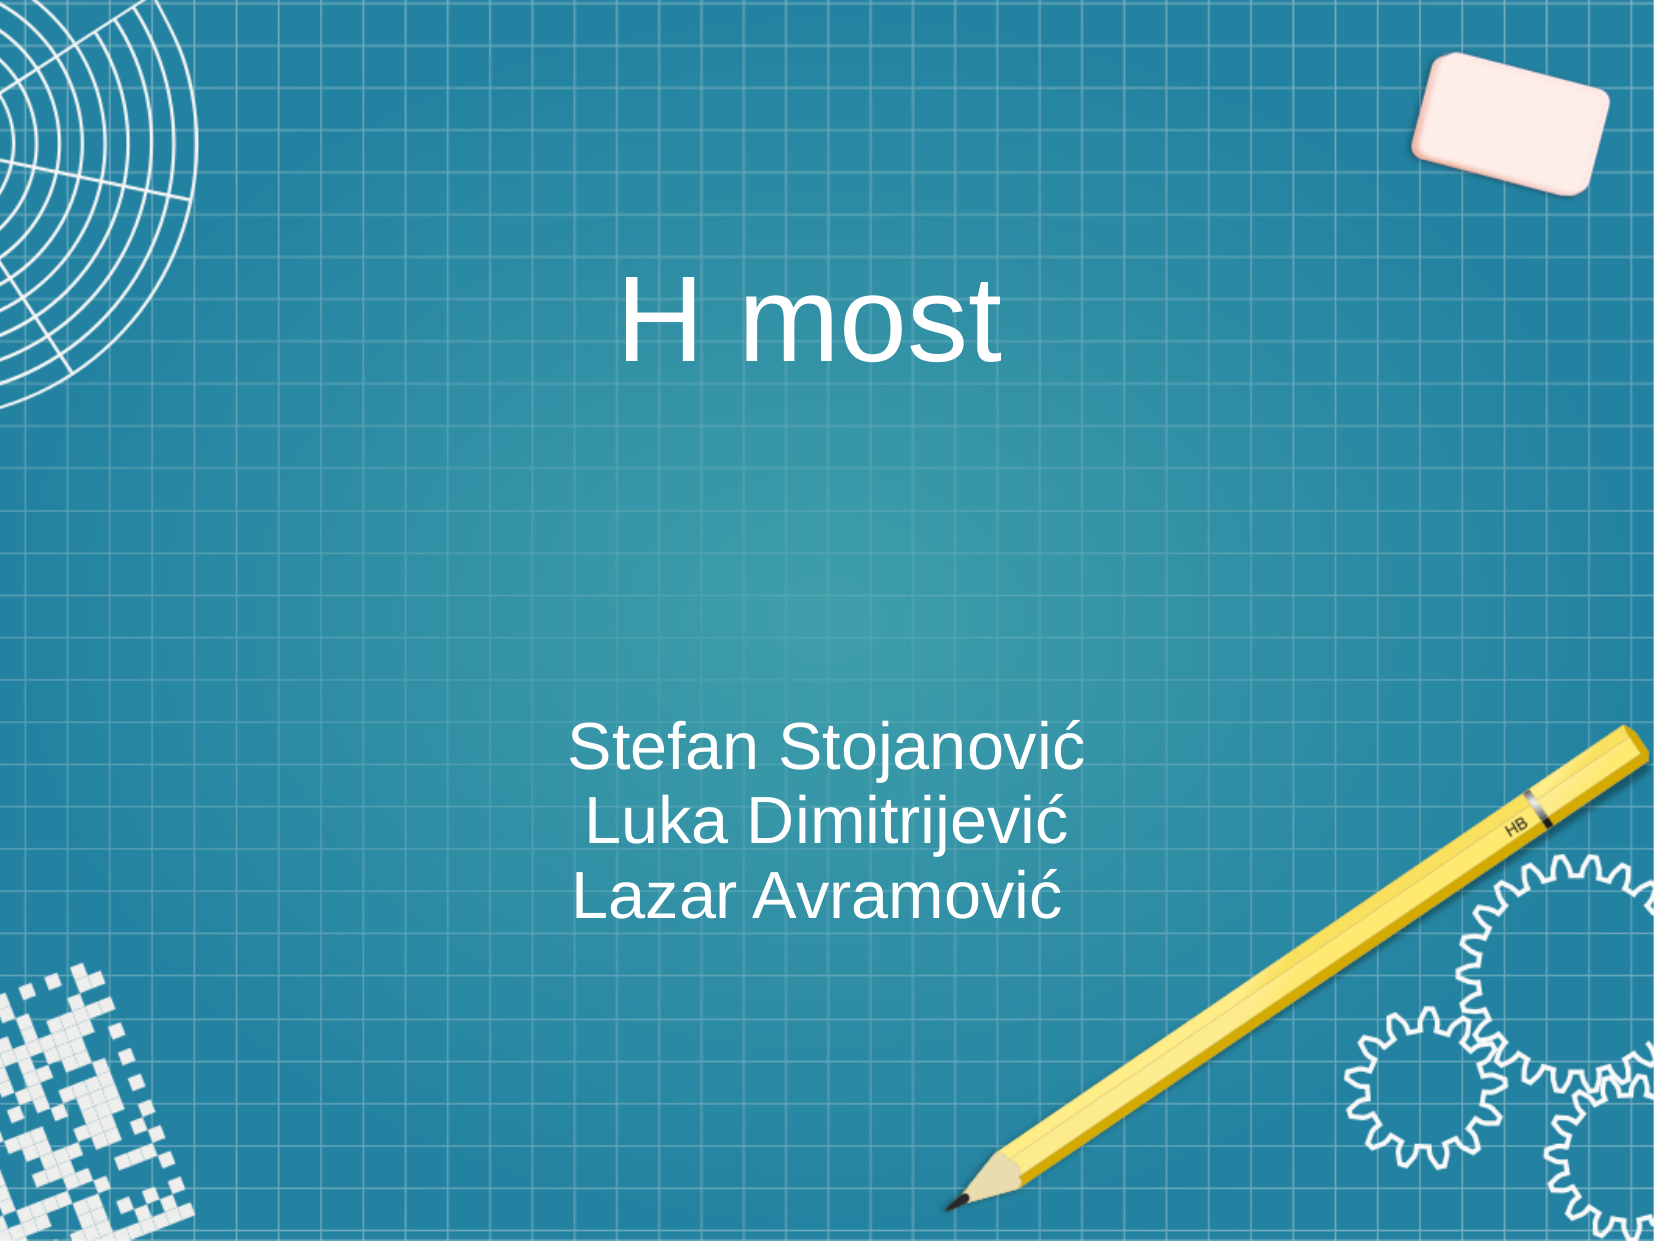

# H most
Stefan Stojanović
Luka Dimitrijević
Lazar Avramović